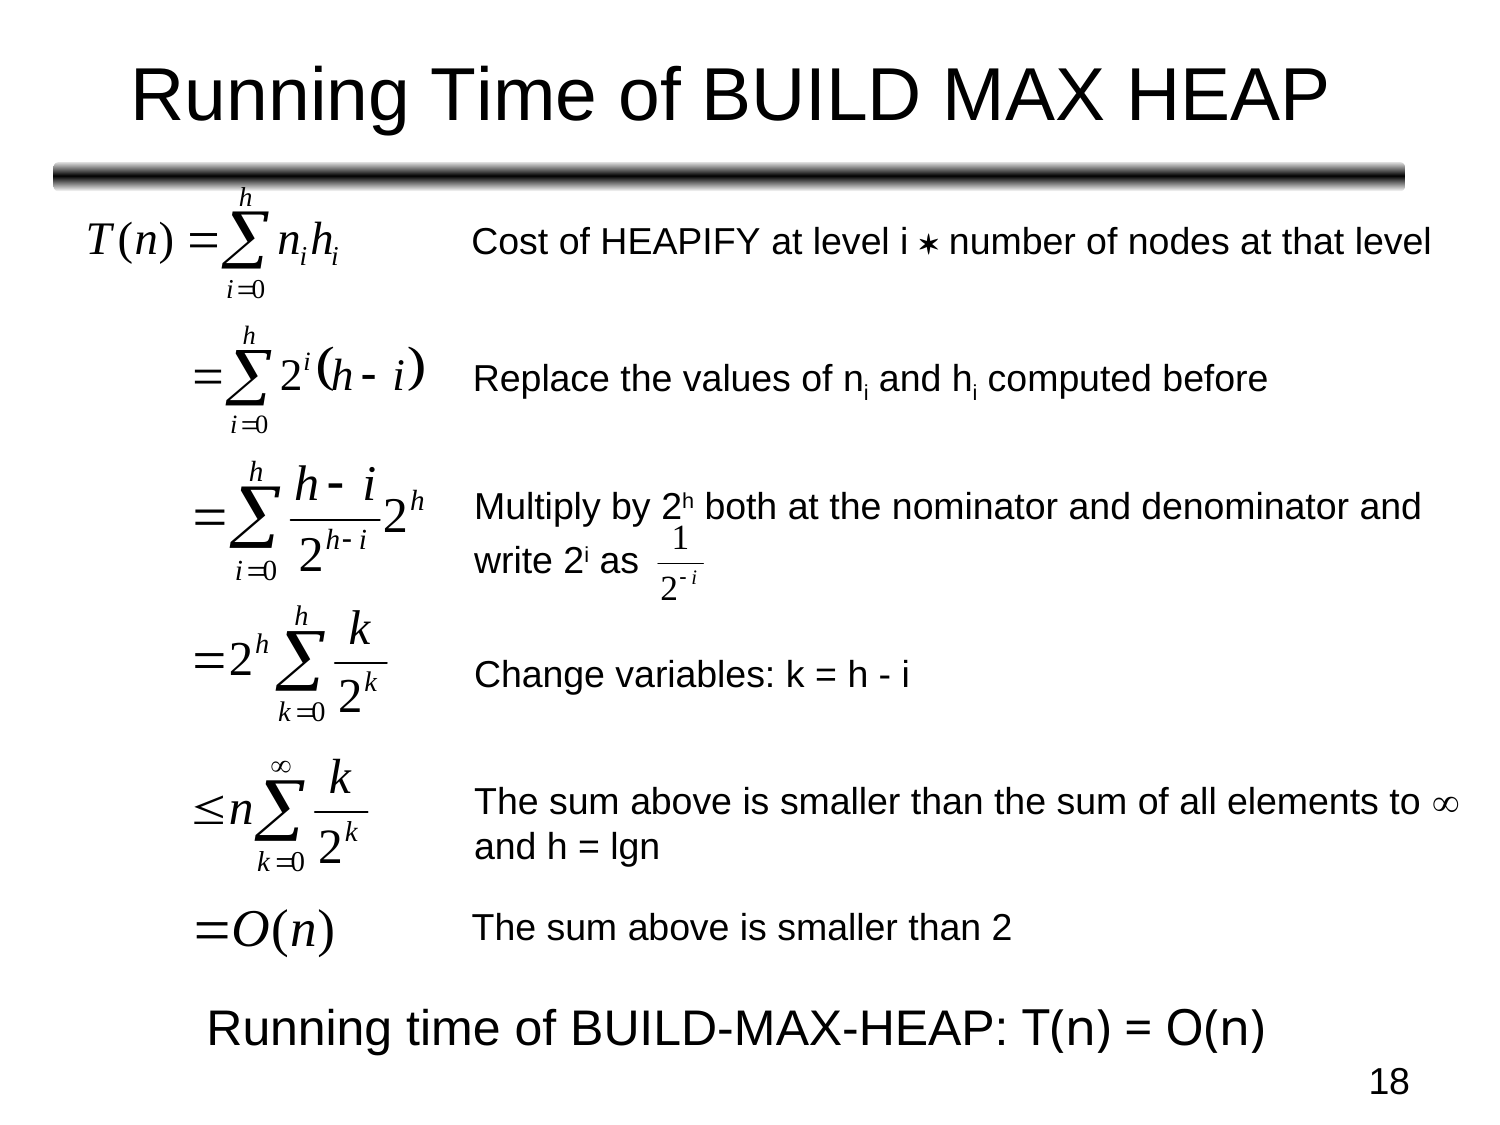

# Running Time of BUILD MAX HEAP
Cost of HEAPIFY at level i  number of nodes at that level
Replace the values of ni and hi computed before
Multiply by 2h both at the nominator and denominator and
write 2i as
Change variables: k = h - i
The sum above is smaller than the sum of all elements to 
and h = lgn
The sum above is smaller than 2
Running time of BUILD-MAX-HEAP: T(n) = O(n)
18